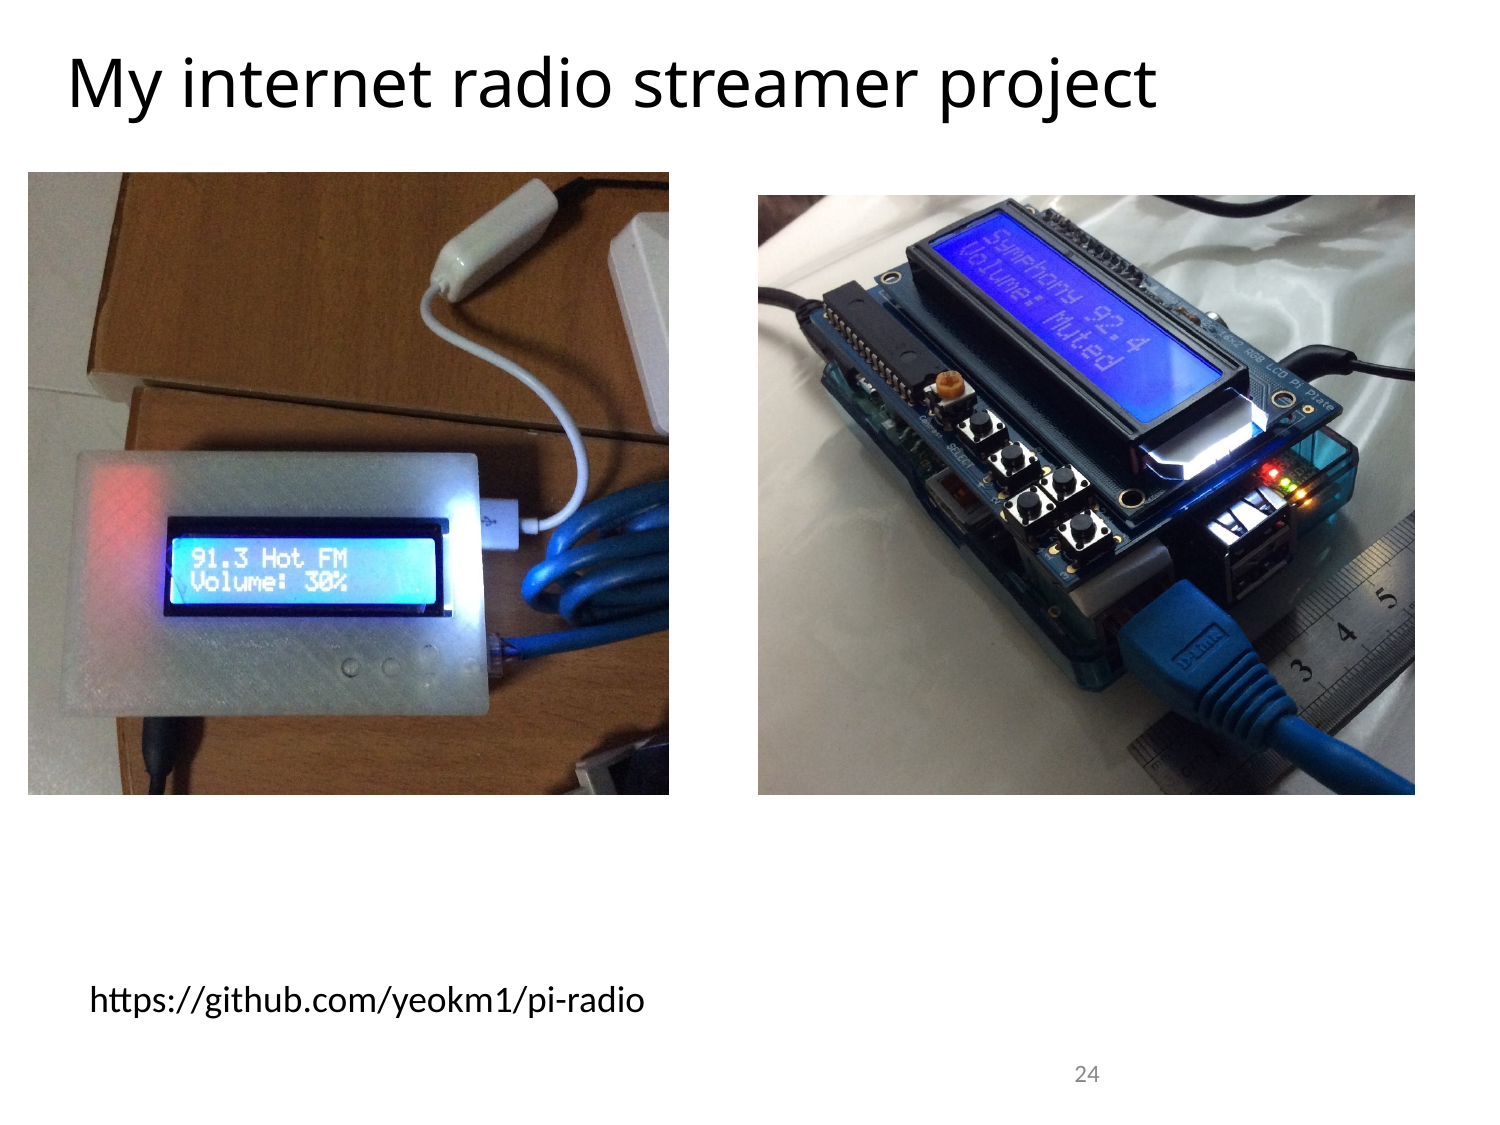

# My internet radio streamer project
https://github.com/yeokm1/pi-radio